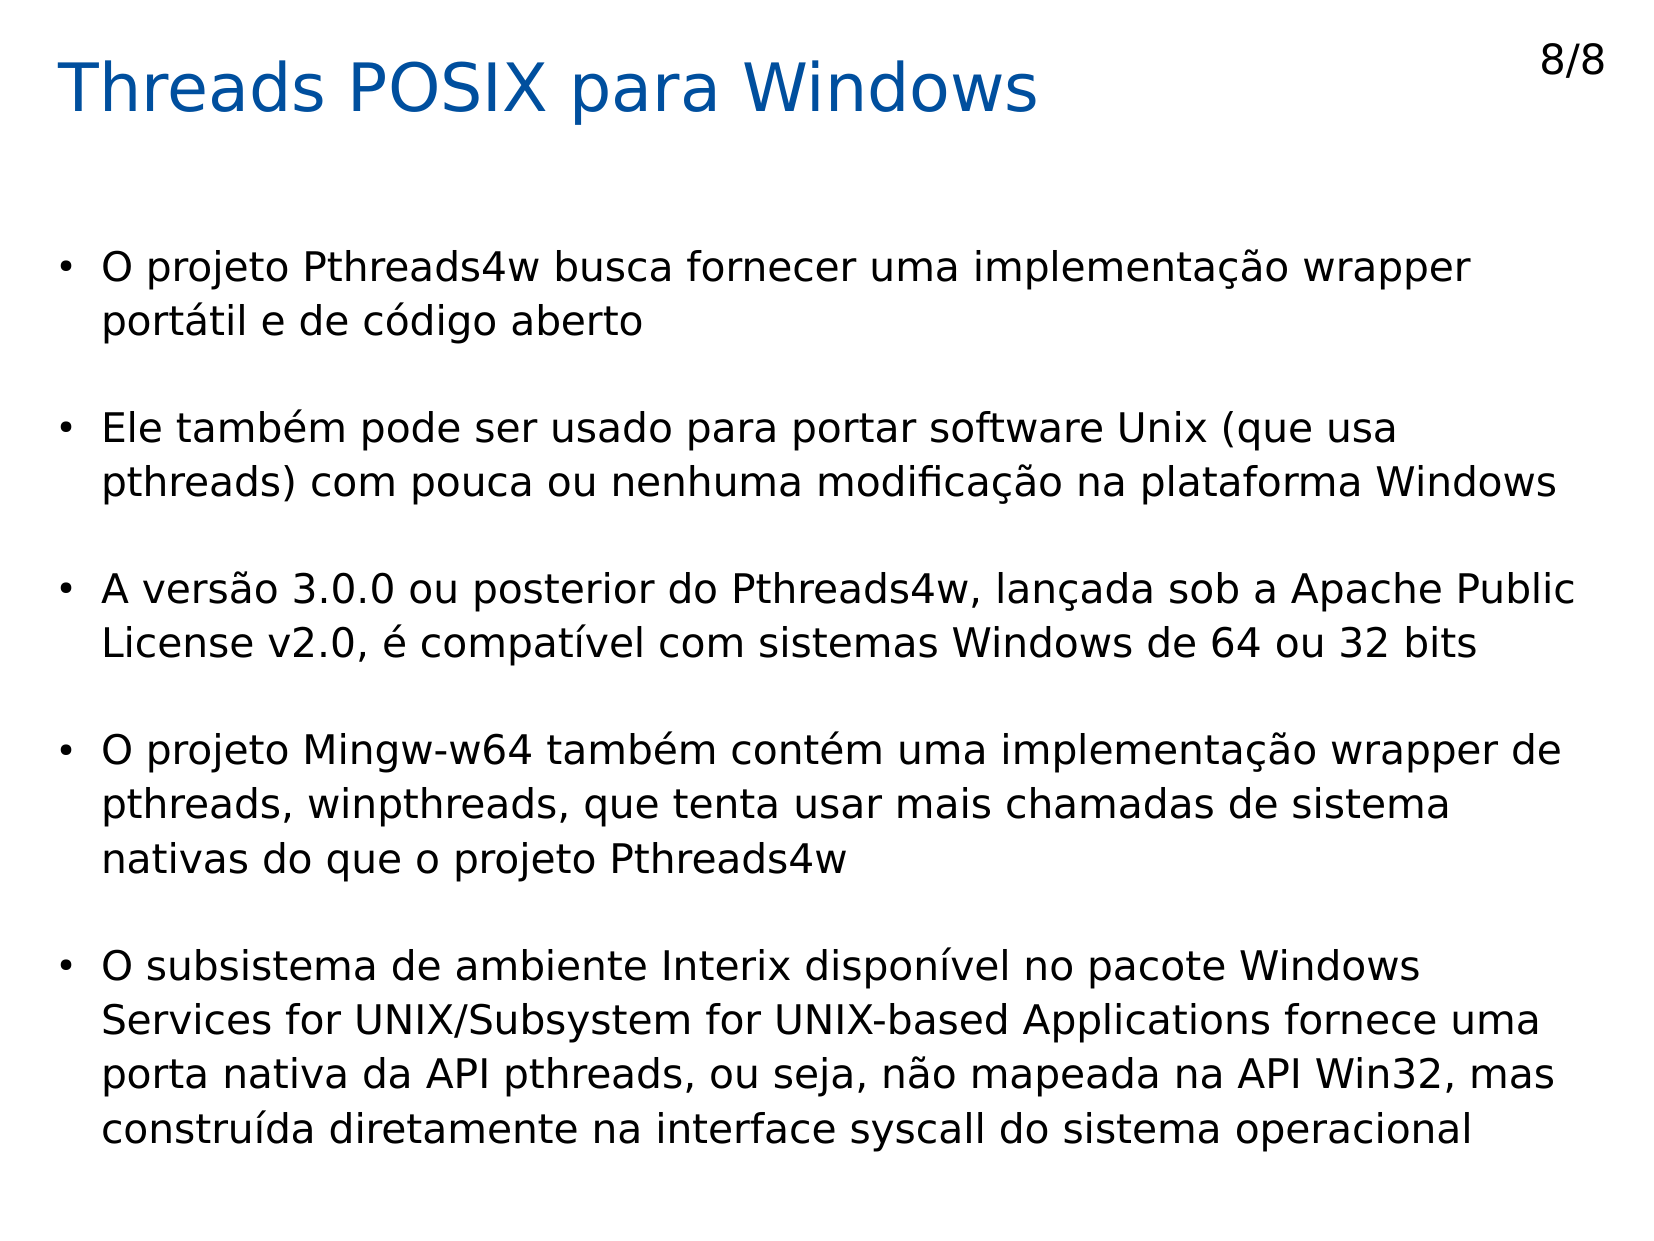

# Threads POSIX para Windows
8
O projeto Pthreads4w busca fornecer uma implementação wrapper portátil e de código aberto
Ele também pode ser usado para portar software Unix (que usa pthreads) com pouca ou nenhuma modificação na plataforma Windows
A versão 3.0.0 ou posterior do Pthreads4w, lançada sob a Apache Public License v2.0, é compatível com sistemas Windows de 64 ou 32 bits
O projeto Mingw-w64 também contém uma implementação wrapper de pthreads, winpthreads, que tenta usar mais chamadas de sistema nativas do que o projeto Pthreads4w
O subsistema de ambiente Interix disponível no pacote Windows Services for UNIX/Subsystem for UNIX-based Applications fornece uma porta nativa da API pthreads, ou seja, não mapeada na API Win32, mas construída diretamente na interface syscall do sistema operacional